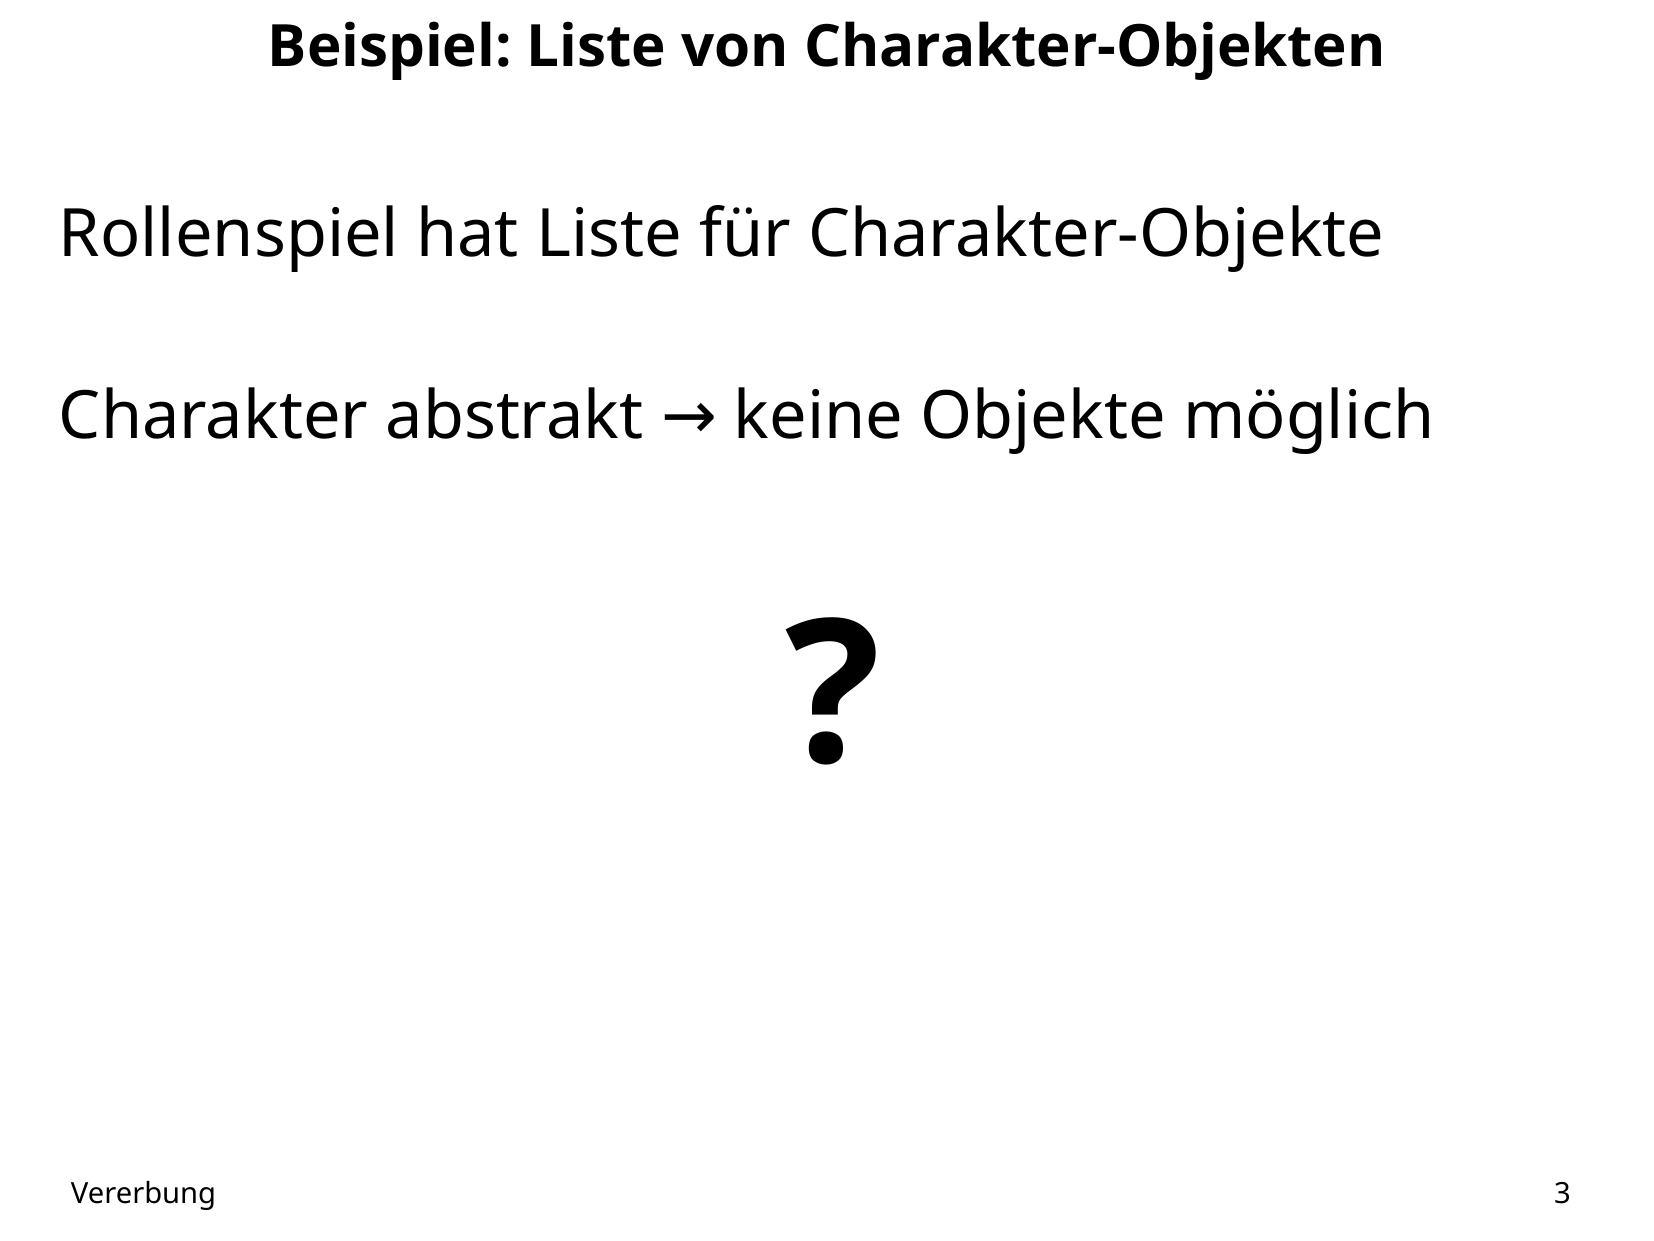

Beispiel: Liste von Charakter-Objekten
# Rollenspiel hat Liste für Charakter-Objekte
Charakter abstrakt → keine Objekte möglich
?
Vererbung
3